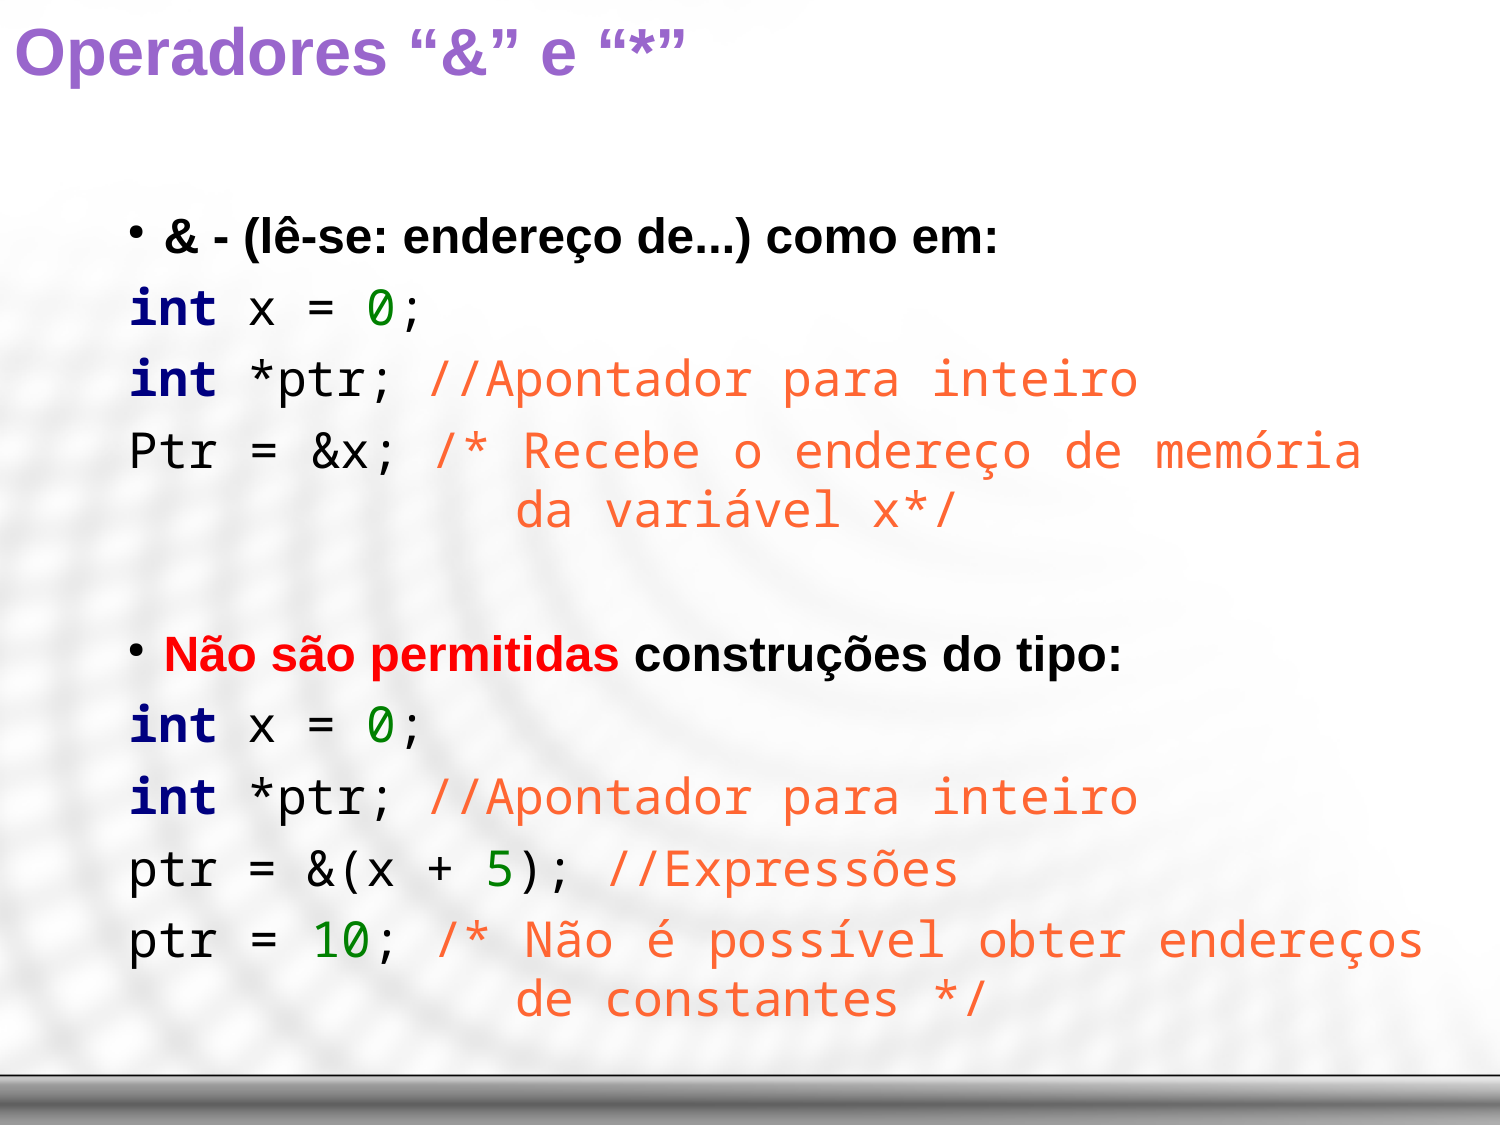

# Operadores “&” e “*”
& - (lê-se: endereço de...) como em:
int x = 0;
int *ptr; //Apontador para inteiro
Ptr = &x; /* Recebe o endereço de memória da variável x*/
Não são permitidas construções do tipo:
int x = 0;
int *ptr; //Apontador para inteiro
ptr = &(x + 5); //Expressões
ptr = 10; /* Não é possível obter endereços de constantes */